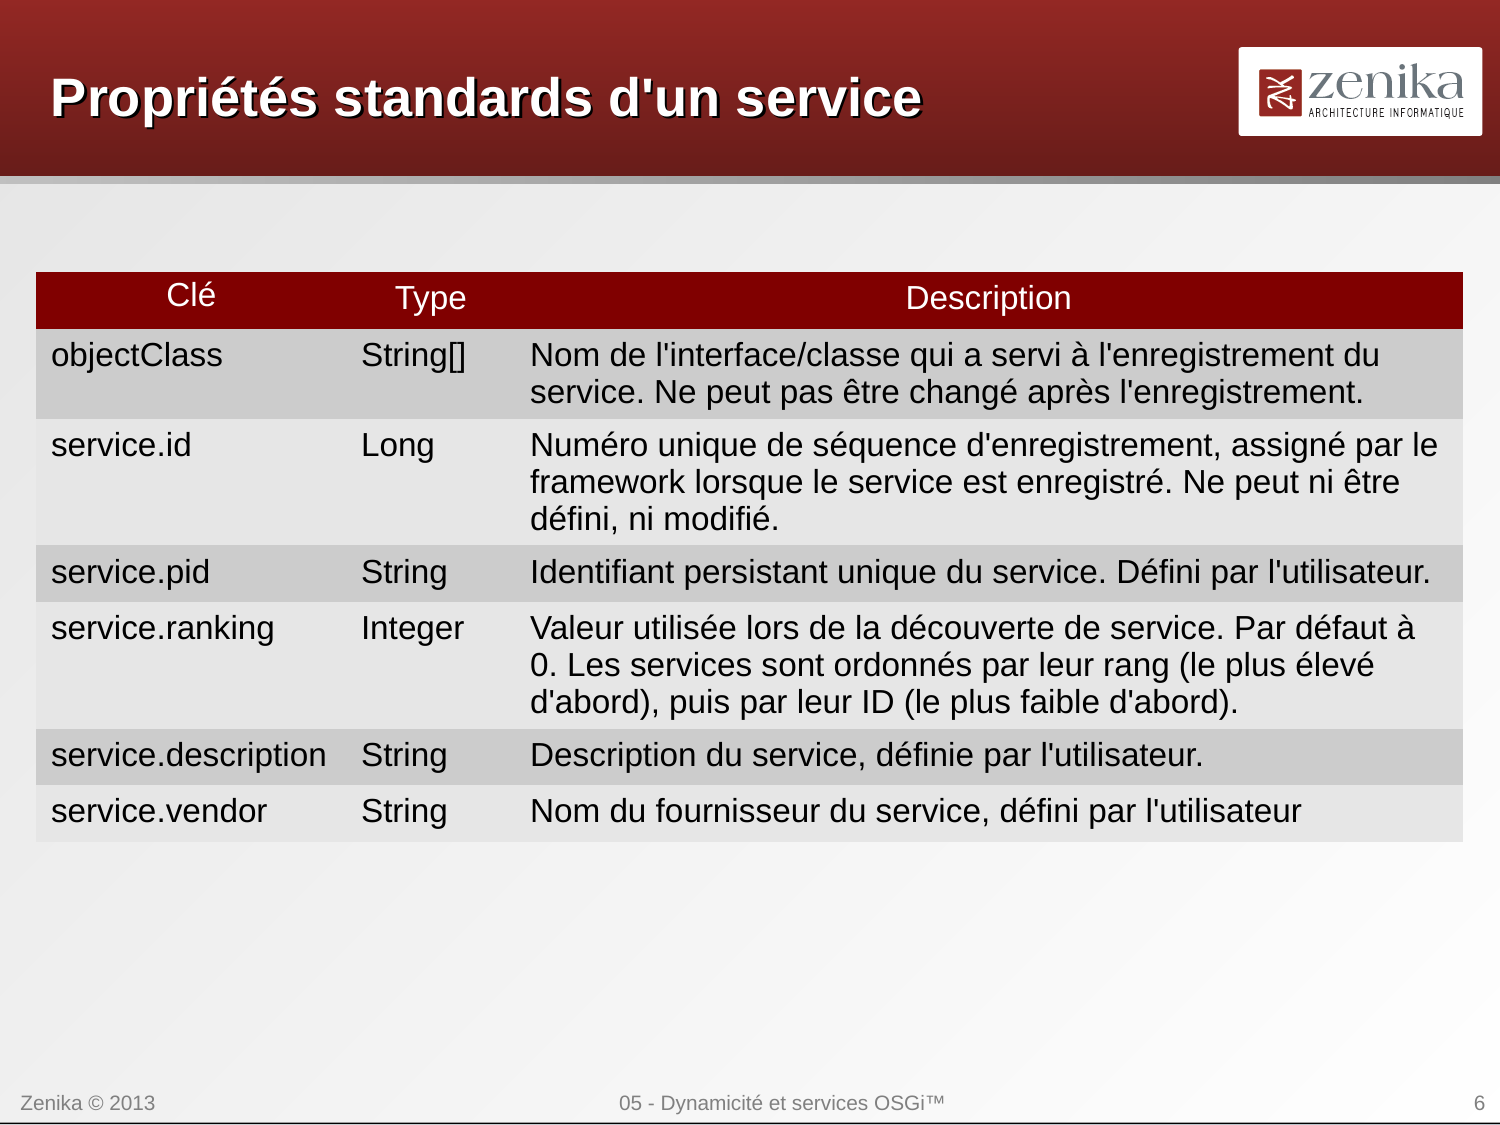

# Propriétés standards d'un service
| Clé | Type | Description |
| --- | --- | --- |
| objectClass | String[] | Nom de l'interface/classe qui a servi à l'enregistrement du service. Ne peut pas être changé après l'enregistrement. |
| service.id | Long | Numéro unique de séquence d'enregistrement, assigné par le framework lorsque le service est enregistré. Ne peut ni être défini, ni modifié. |
| service.pid | String | Identifiant persistant unique du service. Défini par l'utilisateur. |
| service.ranking | Integer | Valeur utilisée lors de la découverte de service. Par défaut à 0. Les services sont ordonnés par leur rang (le plus élevé d'abord), puis par leur ID (le plus faible d'abord). |
| service.description | String | Description du service, définie par l'utilisateur. |
| service.vendor | String | Nom du fournisseur du service, défini par l'utilisateur |